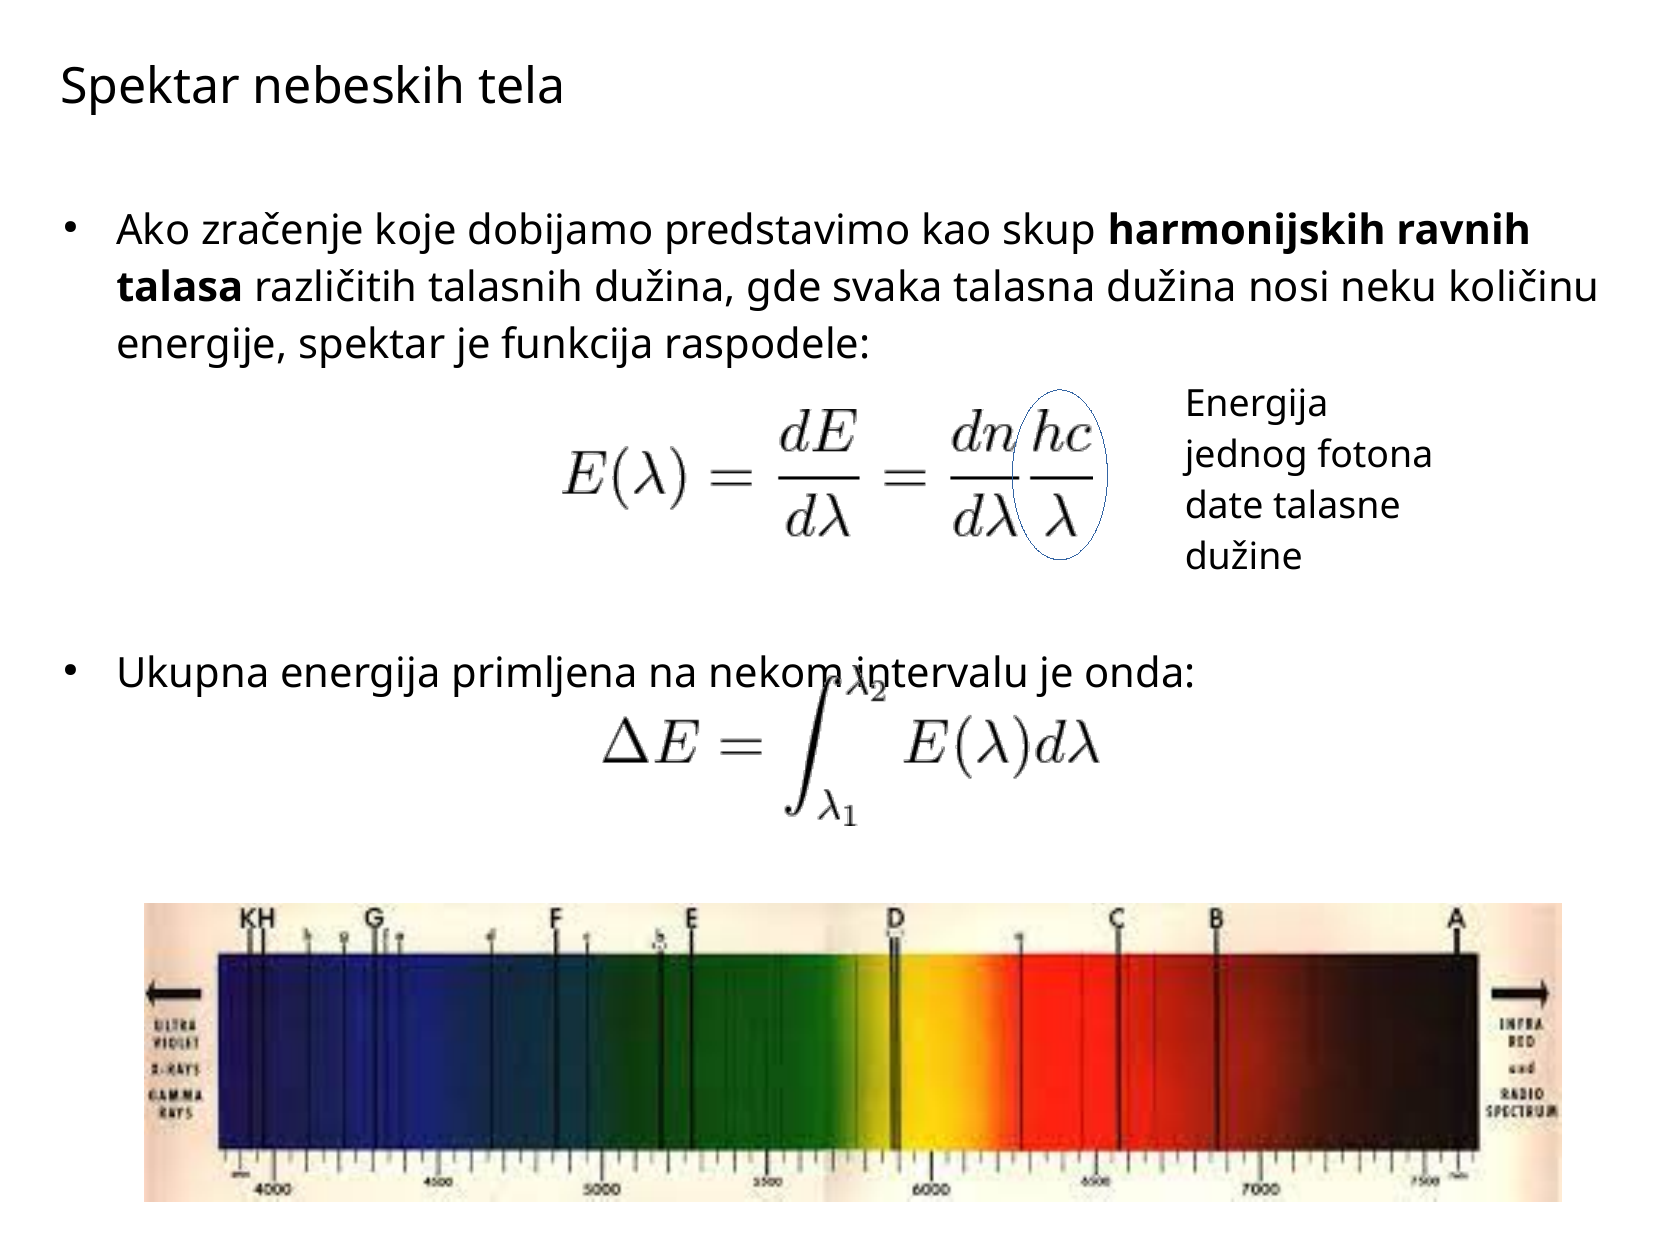

# Spektar nebeskih tela
Ako zračenje koje dobijamo predstavimo kao skup harmonijskih ravnih talasa različitih talasnih dužina, gde svaka talasna dužina nosi neku količinu energije, spektar je funkcija raspodele:
Ukupna energija primljena na nekom intervalu je onda:
Energija jednog fotona date talasne dužine